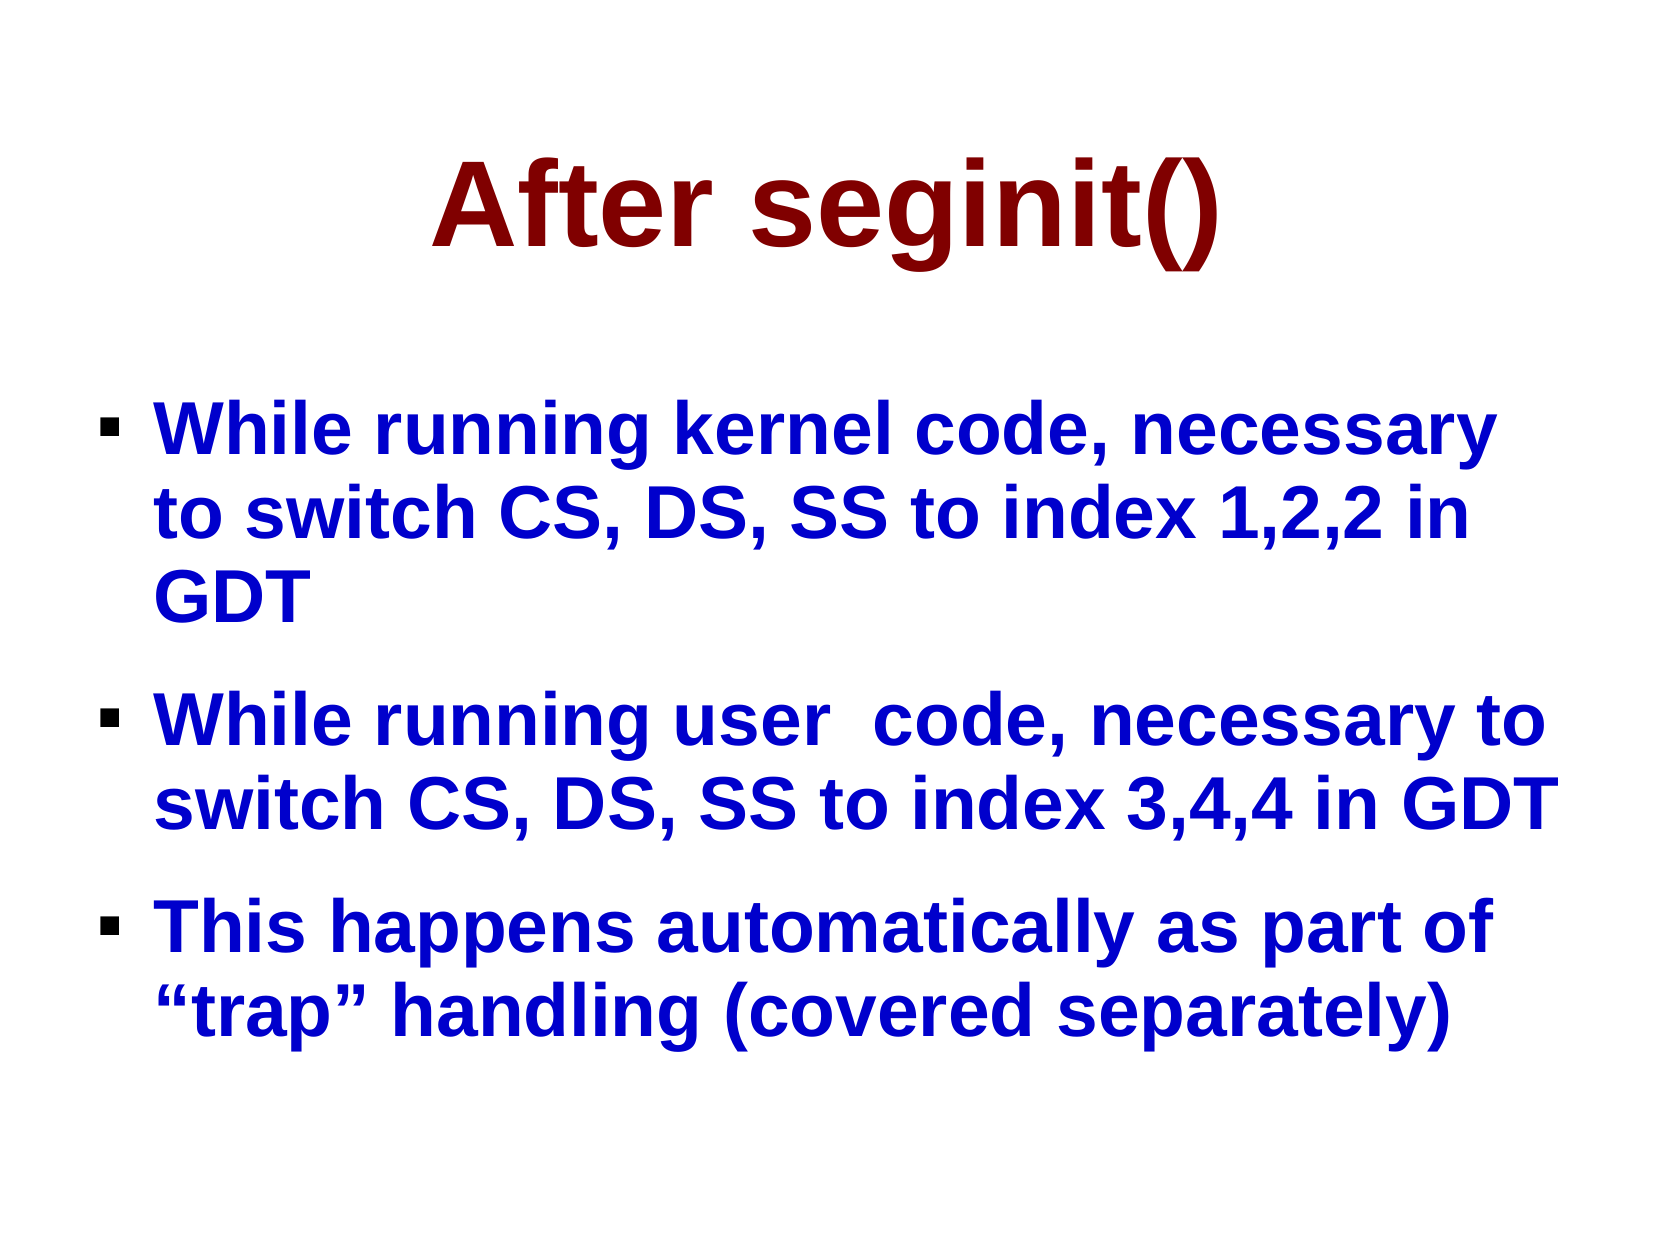

# After seginit()
While running kernel code, necessary to switch CS, DS, SS to index 1,2,2 in GDT
While running user code, necessary to switch CS, DS, SS to index 3,4,4 in GDT
This happens automatically as part of “trap” handling (covered separately)